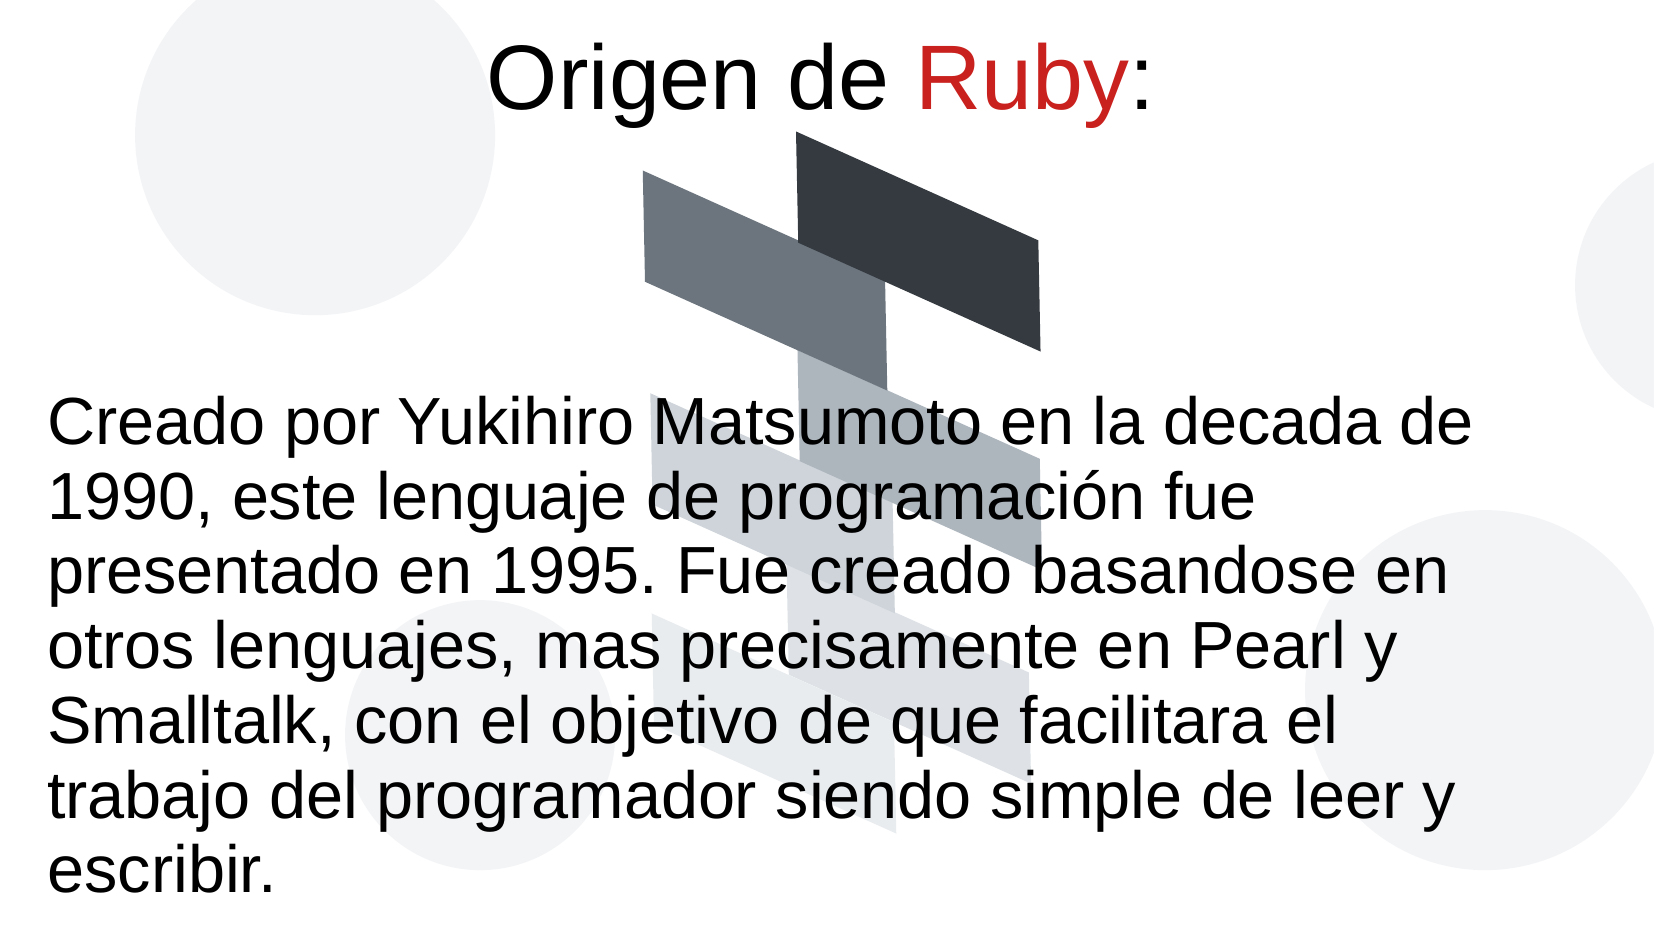

# Origen de Ruby:
Creado por Yukihiro Matsumoto en la decada de 1990, este lenguaje de programación fue presentado en 1995. Fue creado basandose en otros lenguajes, mas precisamente en Pearl y Smalltalk, con el objetivo de que facilitara el trabajo del programador siendo simple de leer y escribir.